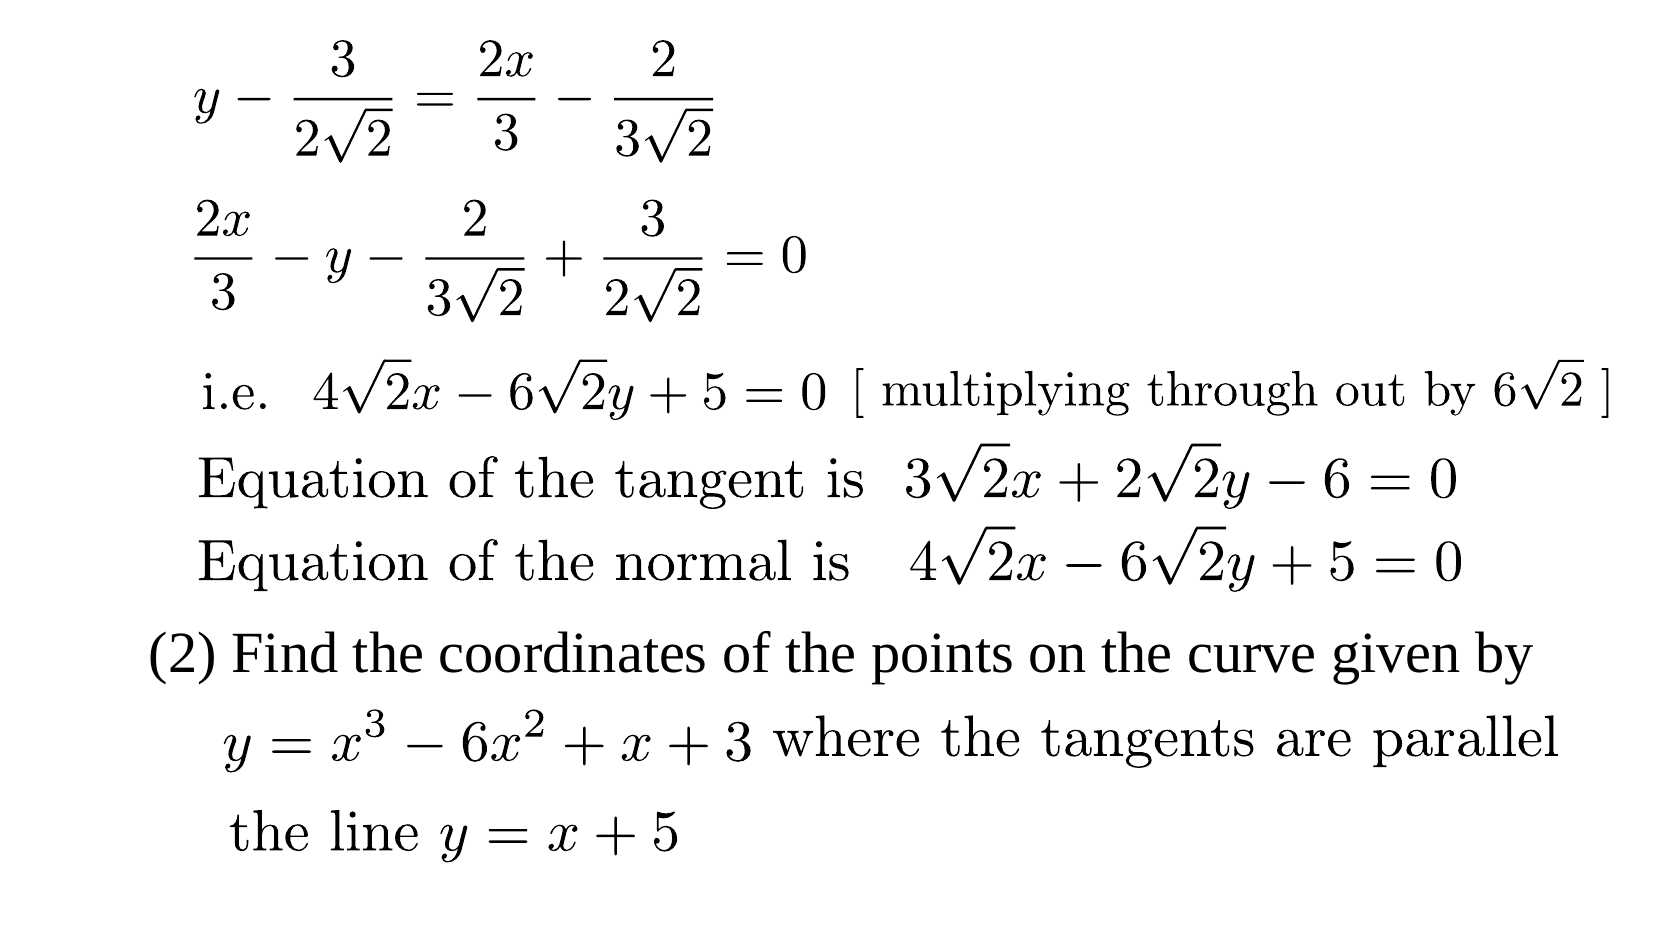

# (2) Find the coordinates of the points on the curve given by